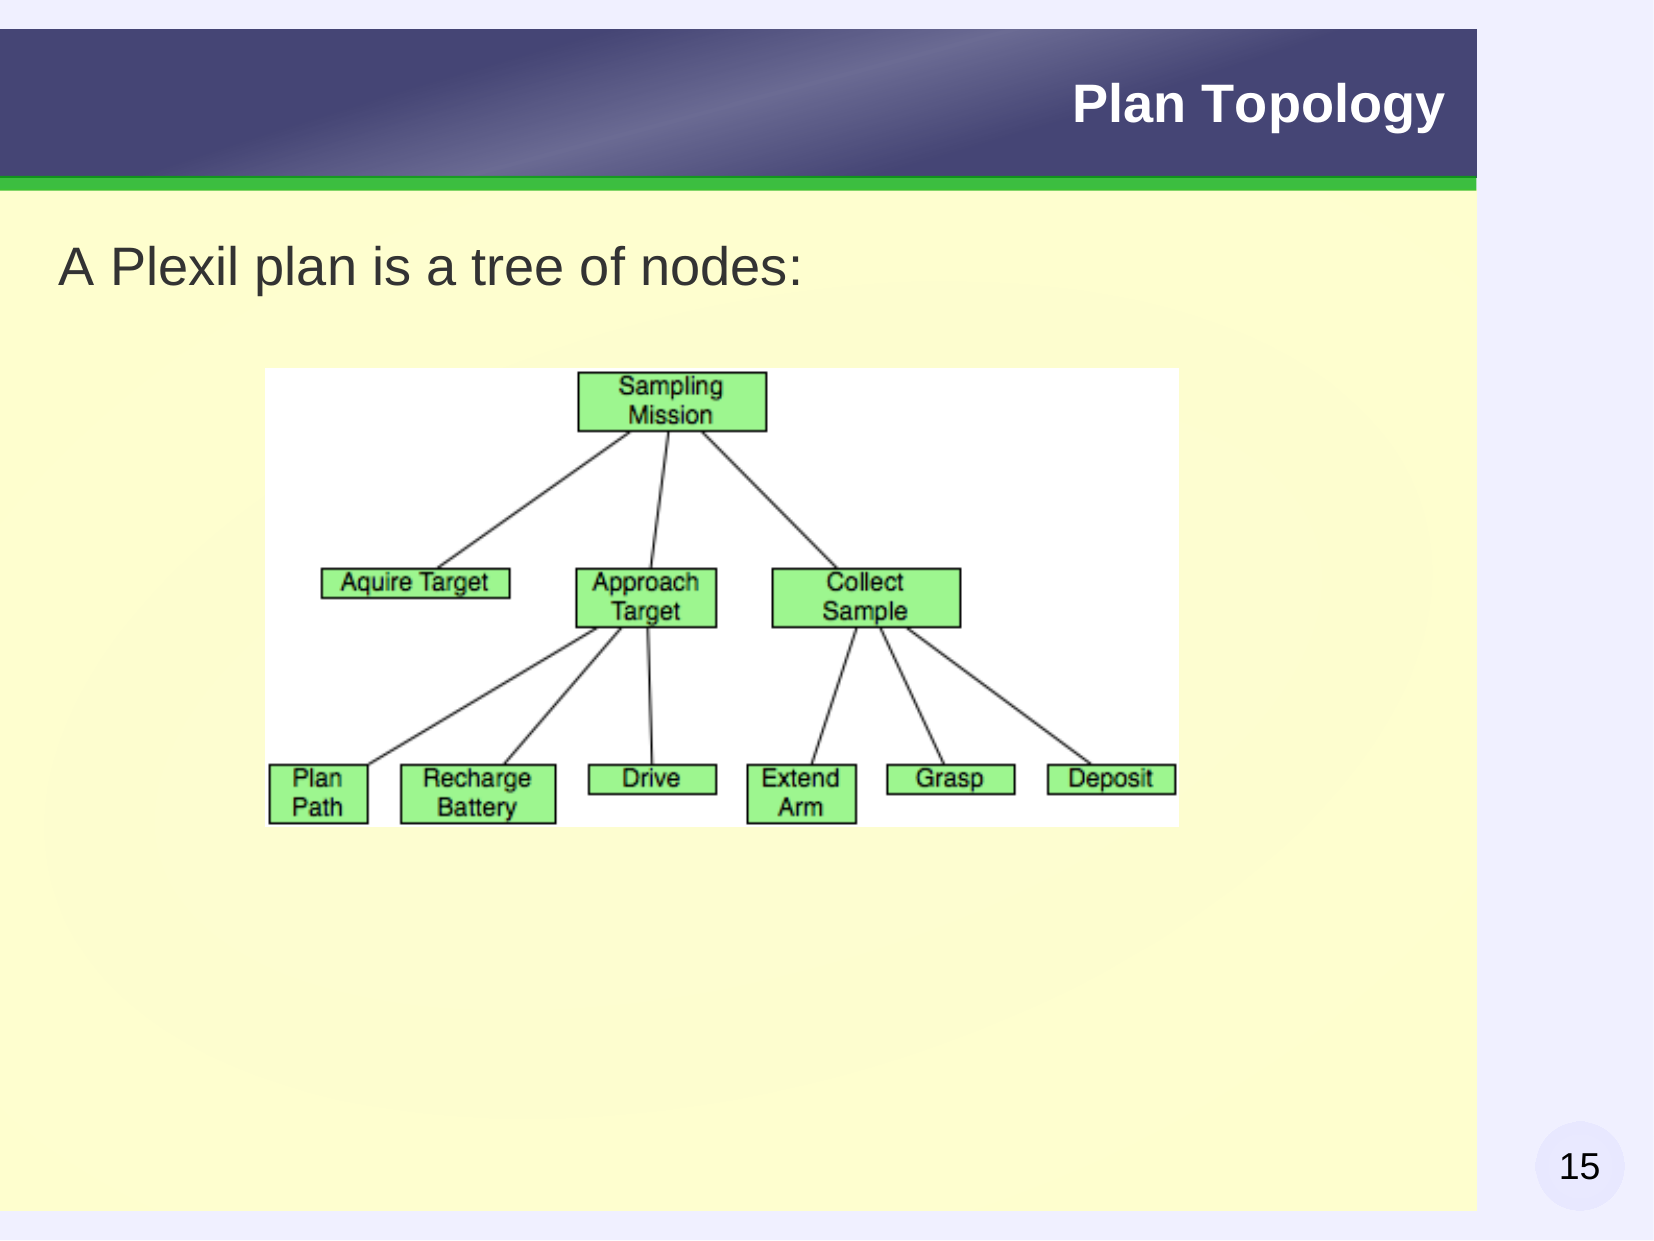

# Plan Topology
A Plexil plan is a tree of nodes: